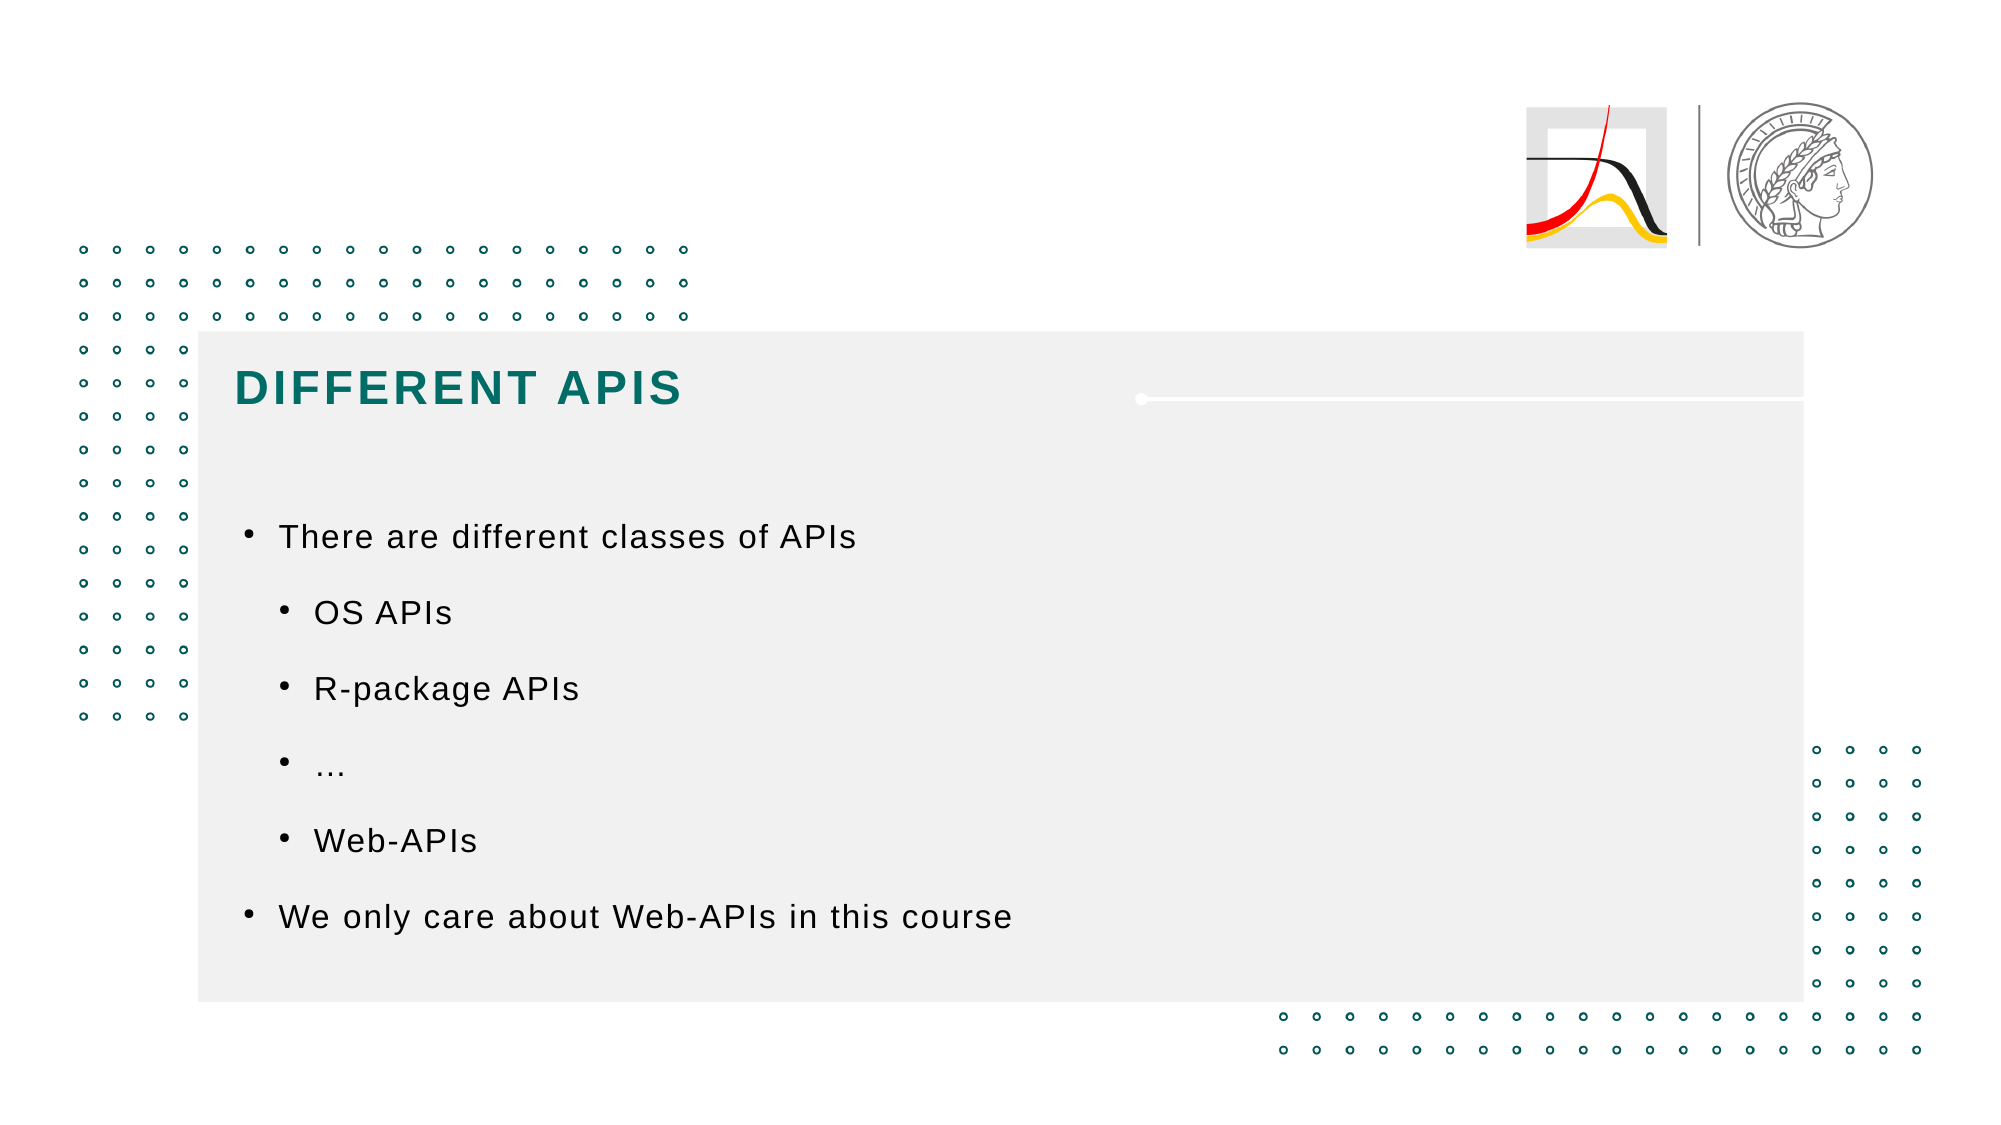

# Different APIs
There are different classes of APIs
OS APIs
R-package APIs
…
Web-APIs
We only care about Web-APIs in this course